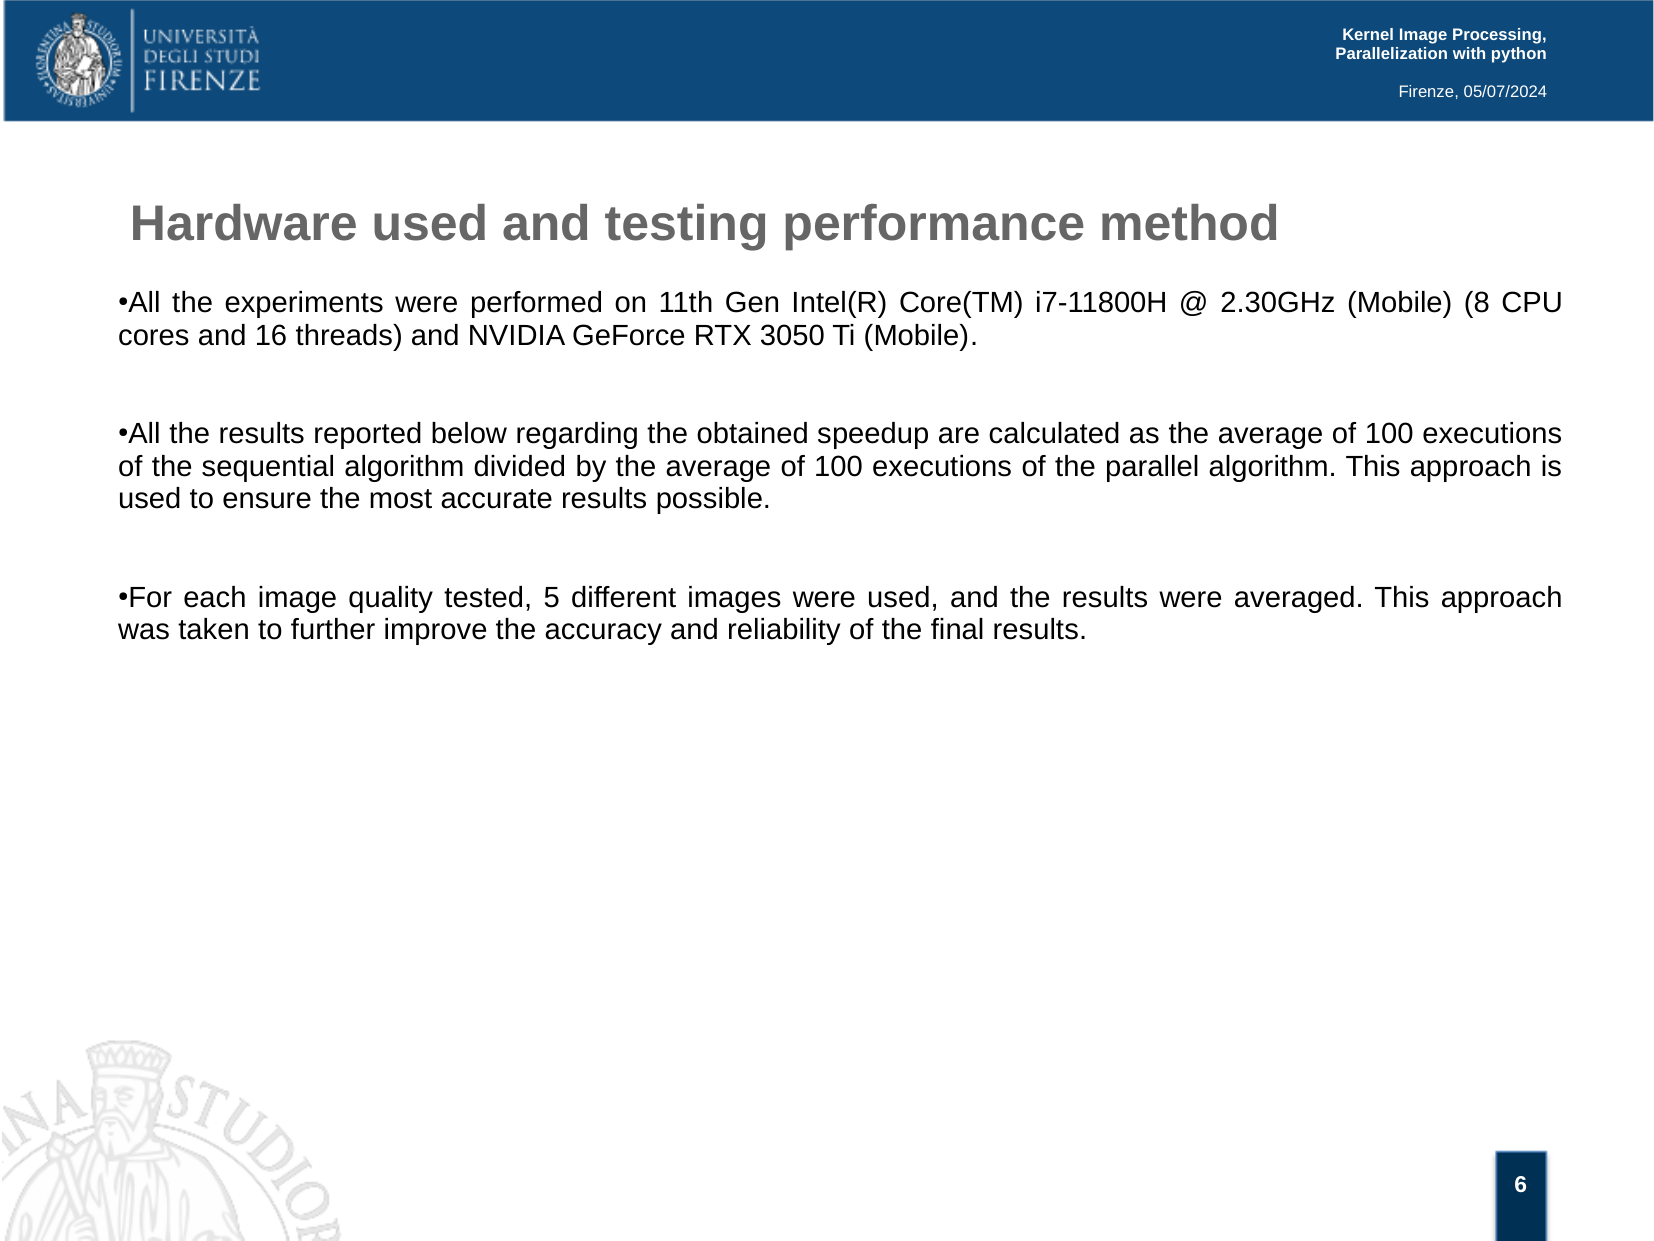

Kernel Image Processing,
Parallelization with python
Firenze, 05/07/2024
Hardware used and testing performance method
All the experiments were performed on 11th Gen Intel(R) Core(TM) i7-11800H @ 2.30GHz (Mobile) (8 CPU cores and 16 threads) and NVIDIA GeForce RTX 3050 Ti (Mobile)​.
All the results reported below regarding the obtained speedup are calculated as the average of 100 executions of the sequential algorithm divided by the average of 100 executions of the parallel algorithm. This approach is used to ensure the most accurate results possible.
For each image quality tested, 5 different images were used, and the results were averaged. This approach was taken to further improve the accuracy and reliability of the final results.
6